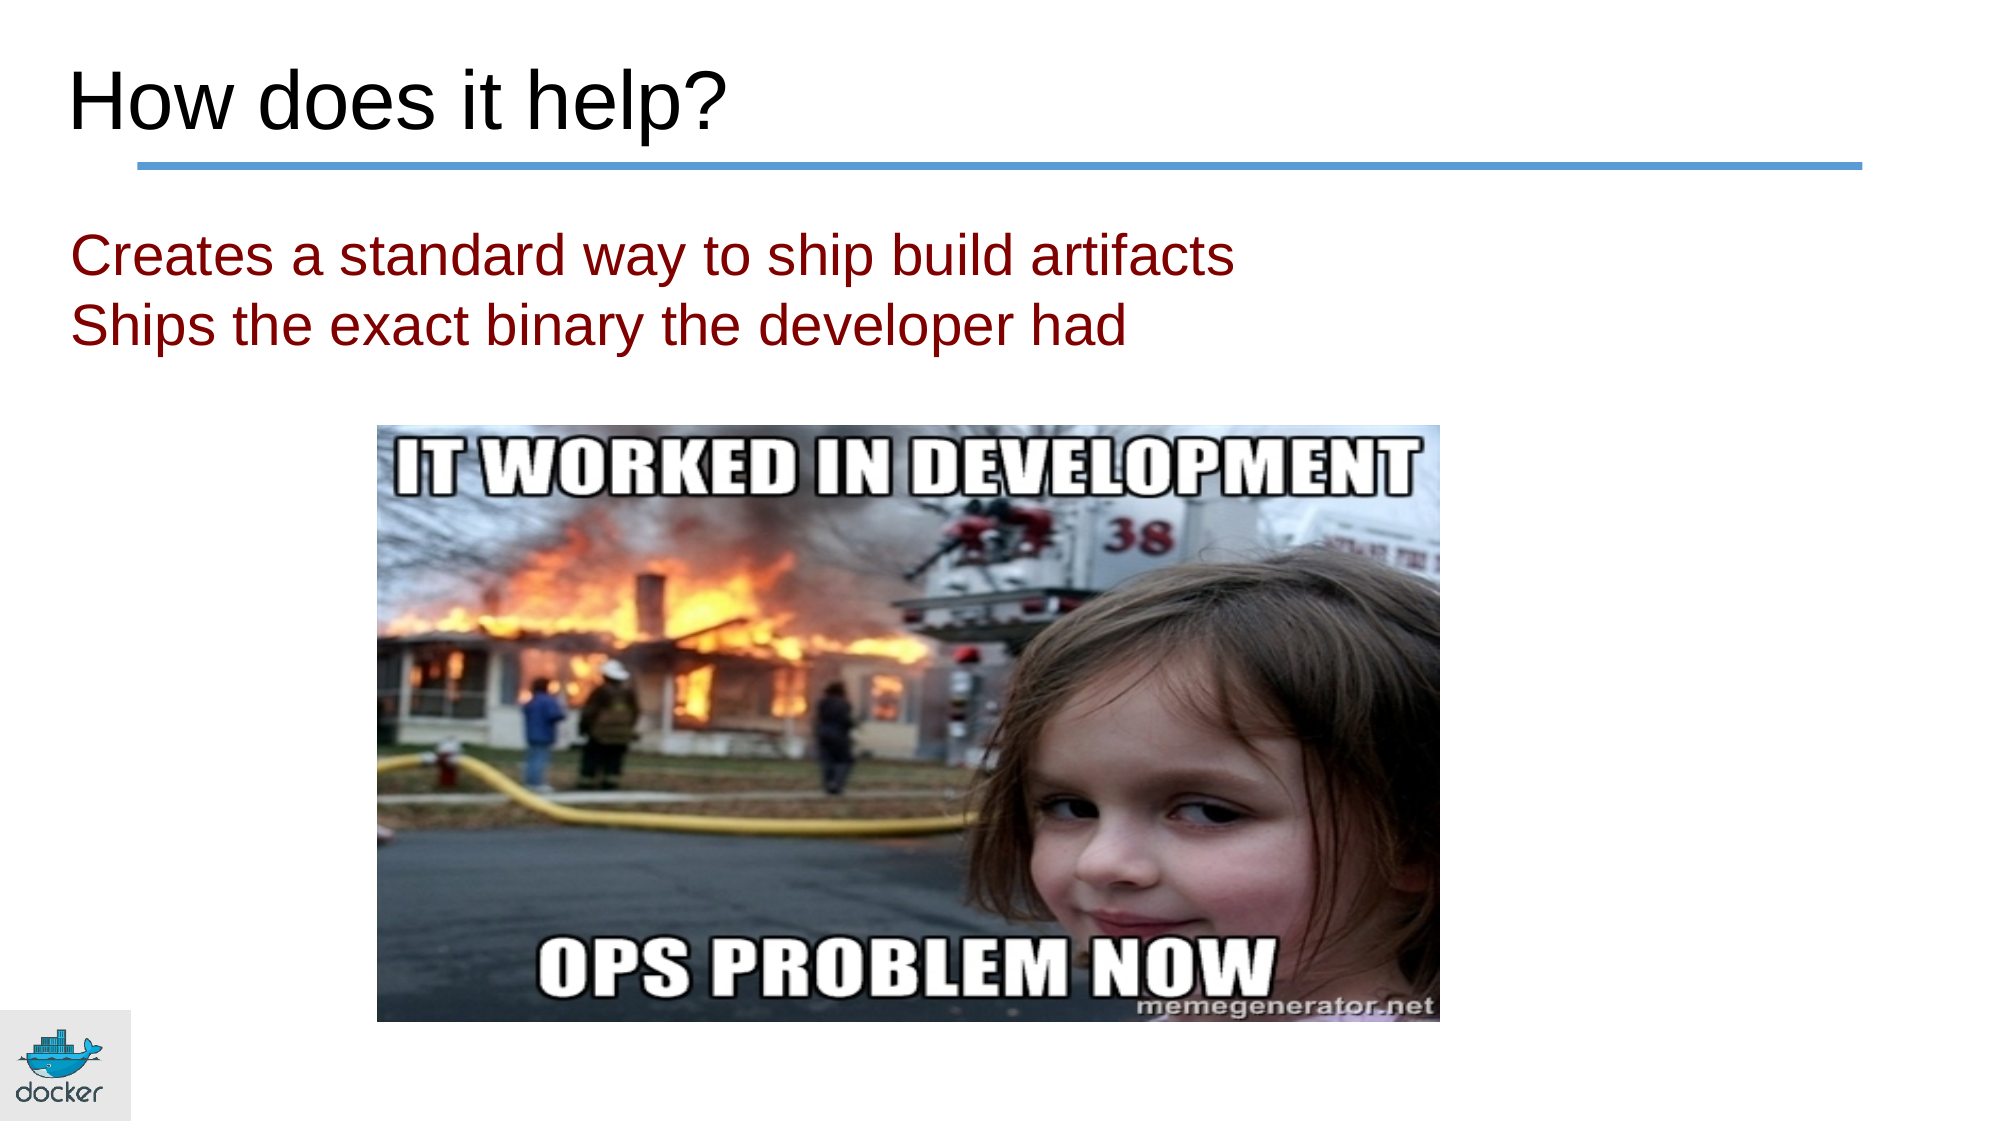

How does it help?
Creates a standard way to ship build artifacts
Ships the exact binary the developer had